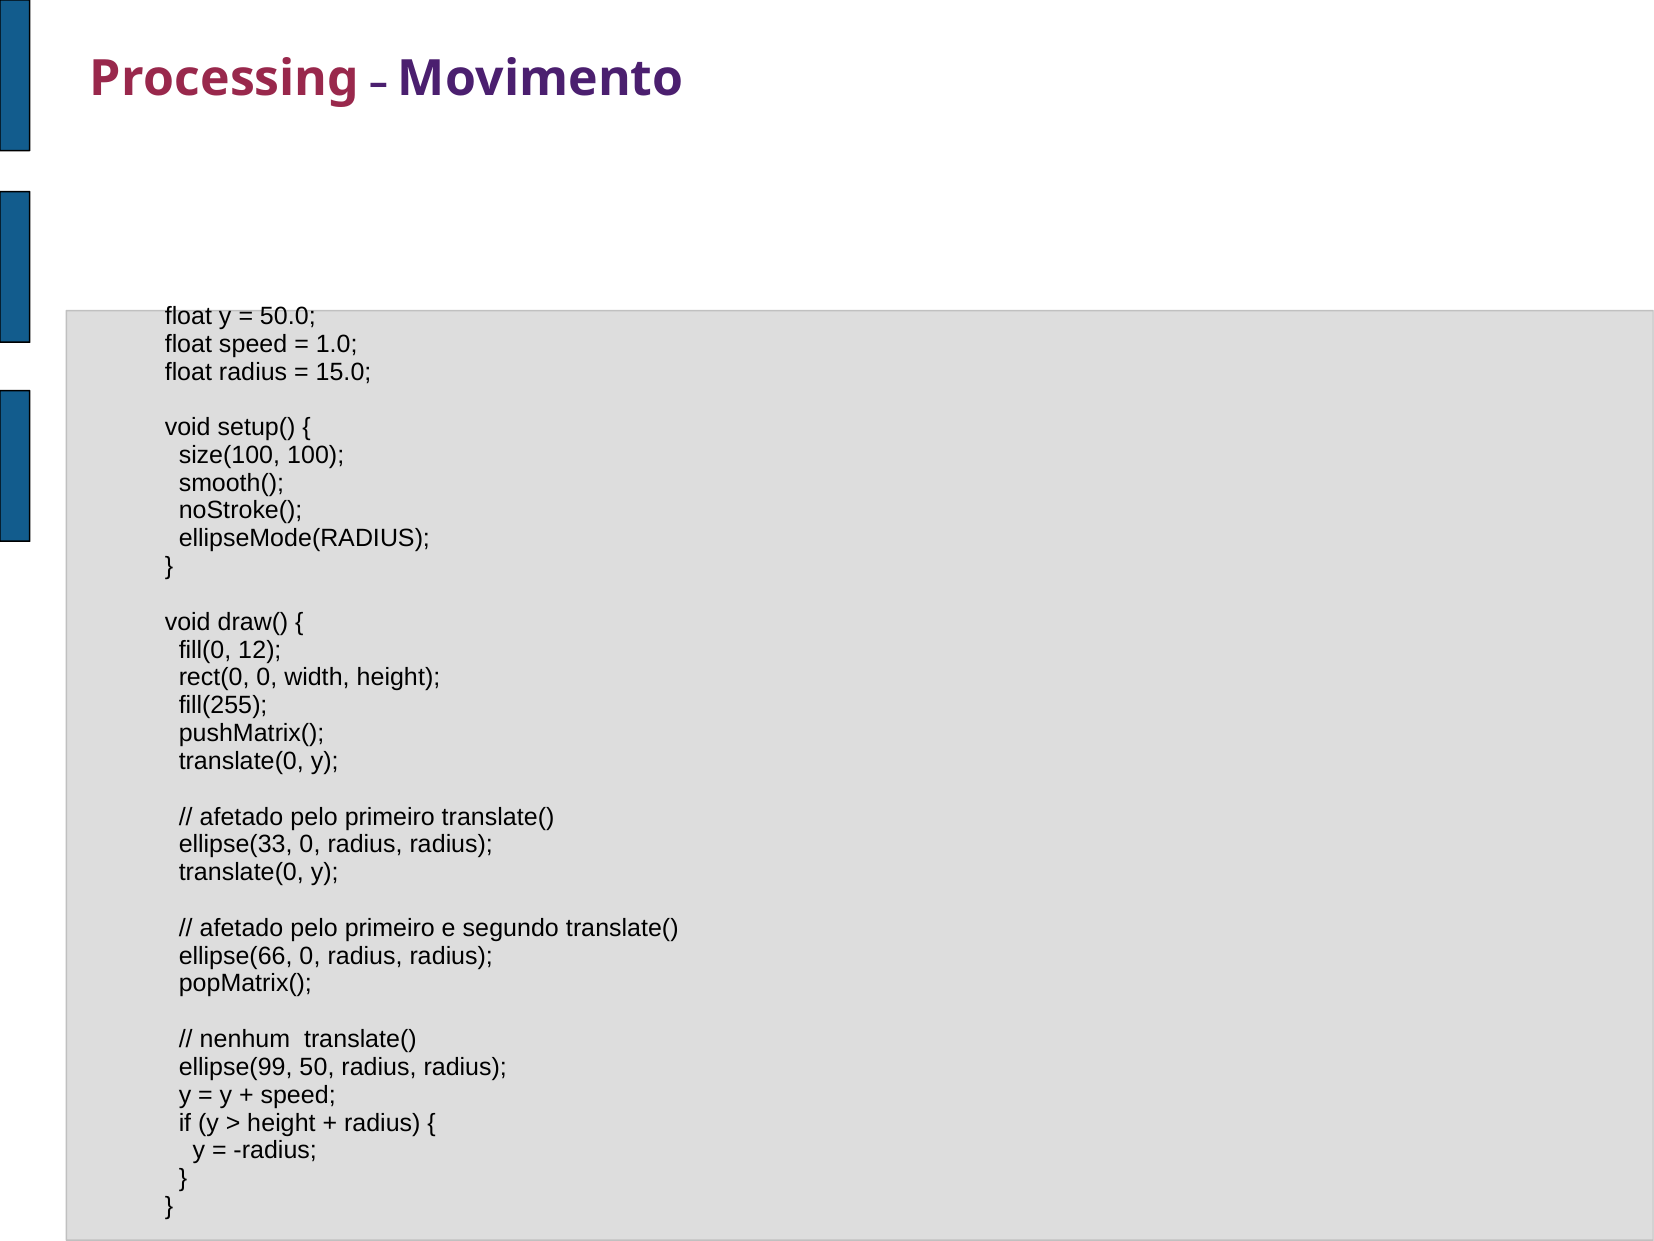

Processing – Movimento
float y = 50.0;
float speed = 1.0;
float radius = 15.0;
void setup() {
 size(100, 100);
 smooth();
 noStroke();
 ellipseMode(RADIUS);
}
void draw() {
 fill(0, 12);
 rect(0, 0, width, height);
 fill(255);
 pushMatrix();
 translate(0, y);
 // afetado pelo primeiro translate()
 ellipse(33, 0, radius, radius);
 translate(0, y);
 // afetado pelo primeiro e segundo translate()
 ellipse(66, 0, radius, radius);
 popMatrix();
 // nenhum translate()
 ellipse(99, 50, radius, radius);
 y = y + speed;
 if (y > height + radius) {
 y = -radius;
 }
}